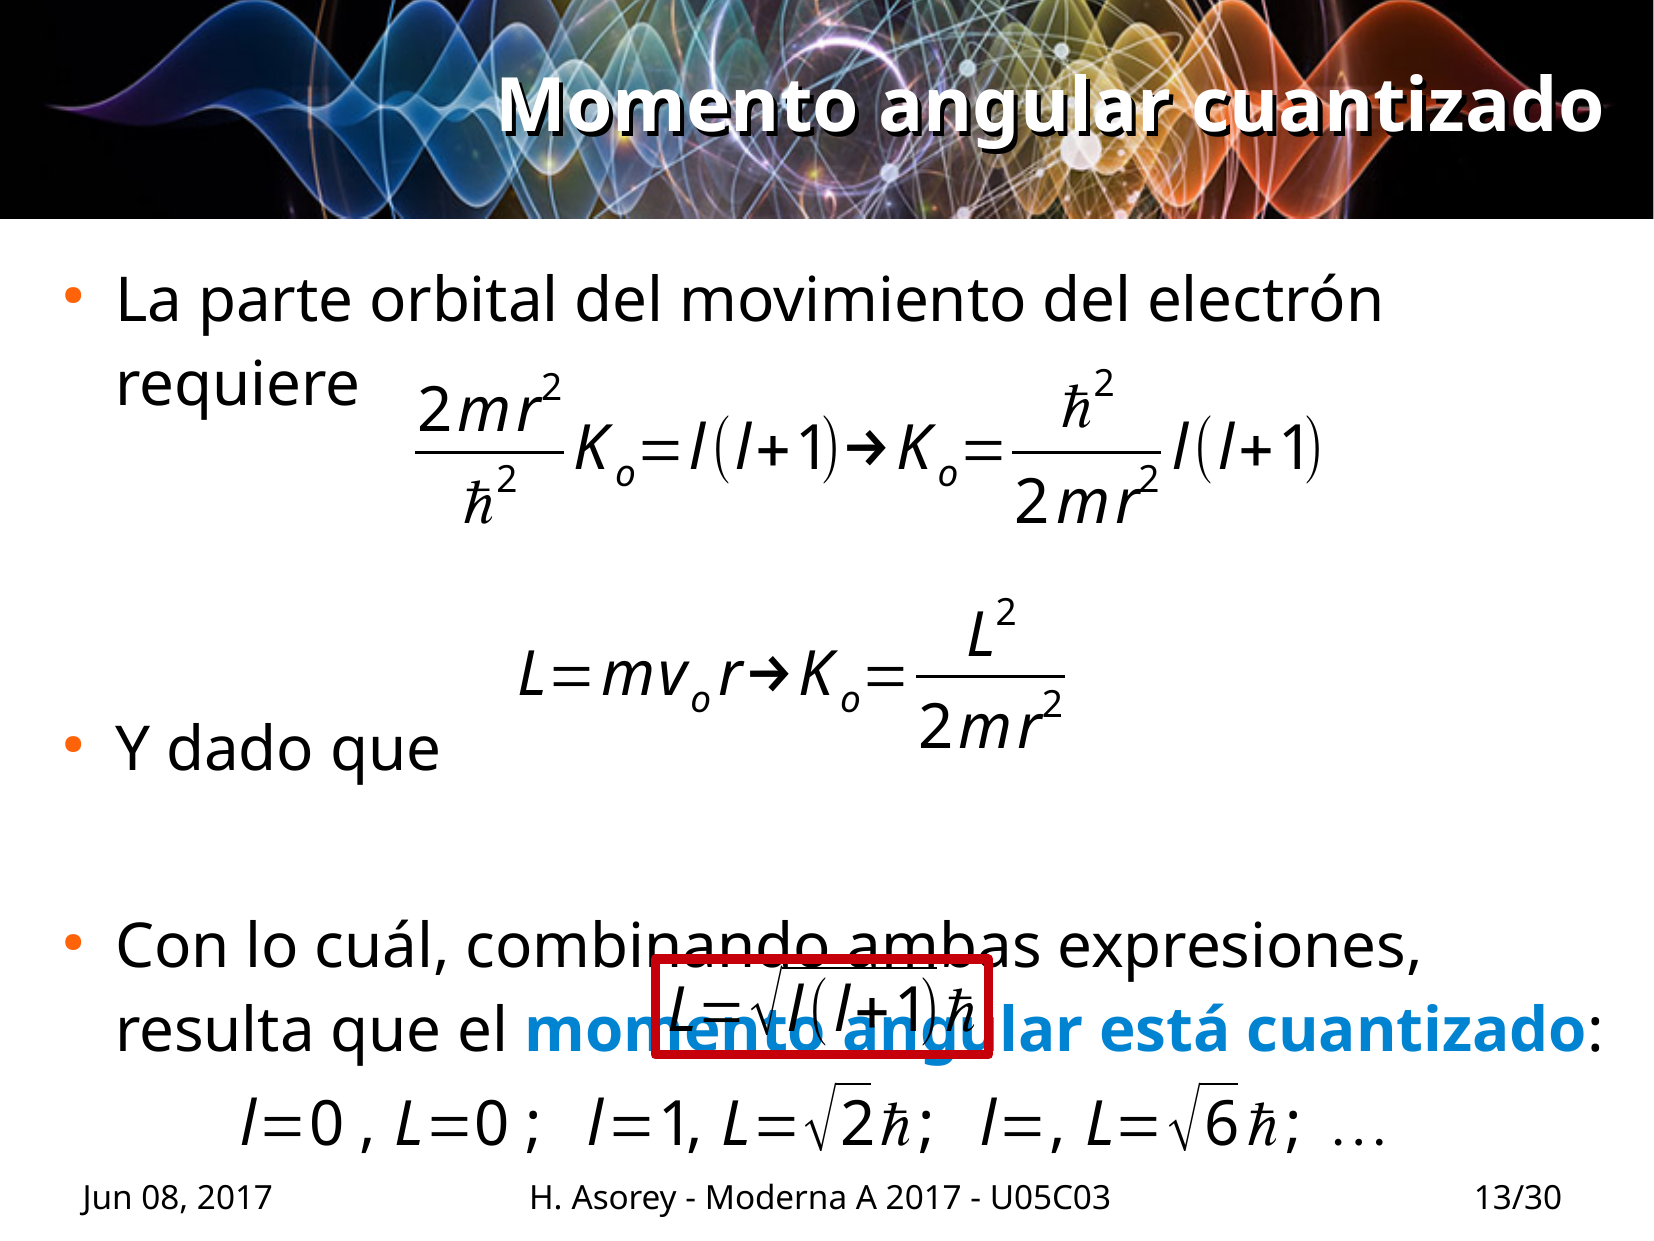

# Momento angular cuantizado
La parte orbital del movimiento del electrón requiere
Y dado que
Con lo cuál, combinando ambas expresiones, resulta que el momento angular está cuantizado:
Jun 08, 2017
H. Asorey - Moderna A 2017 - U05C03
13